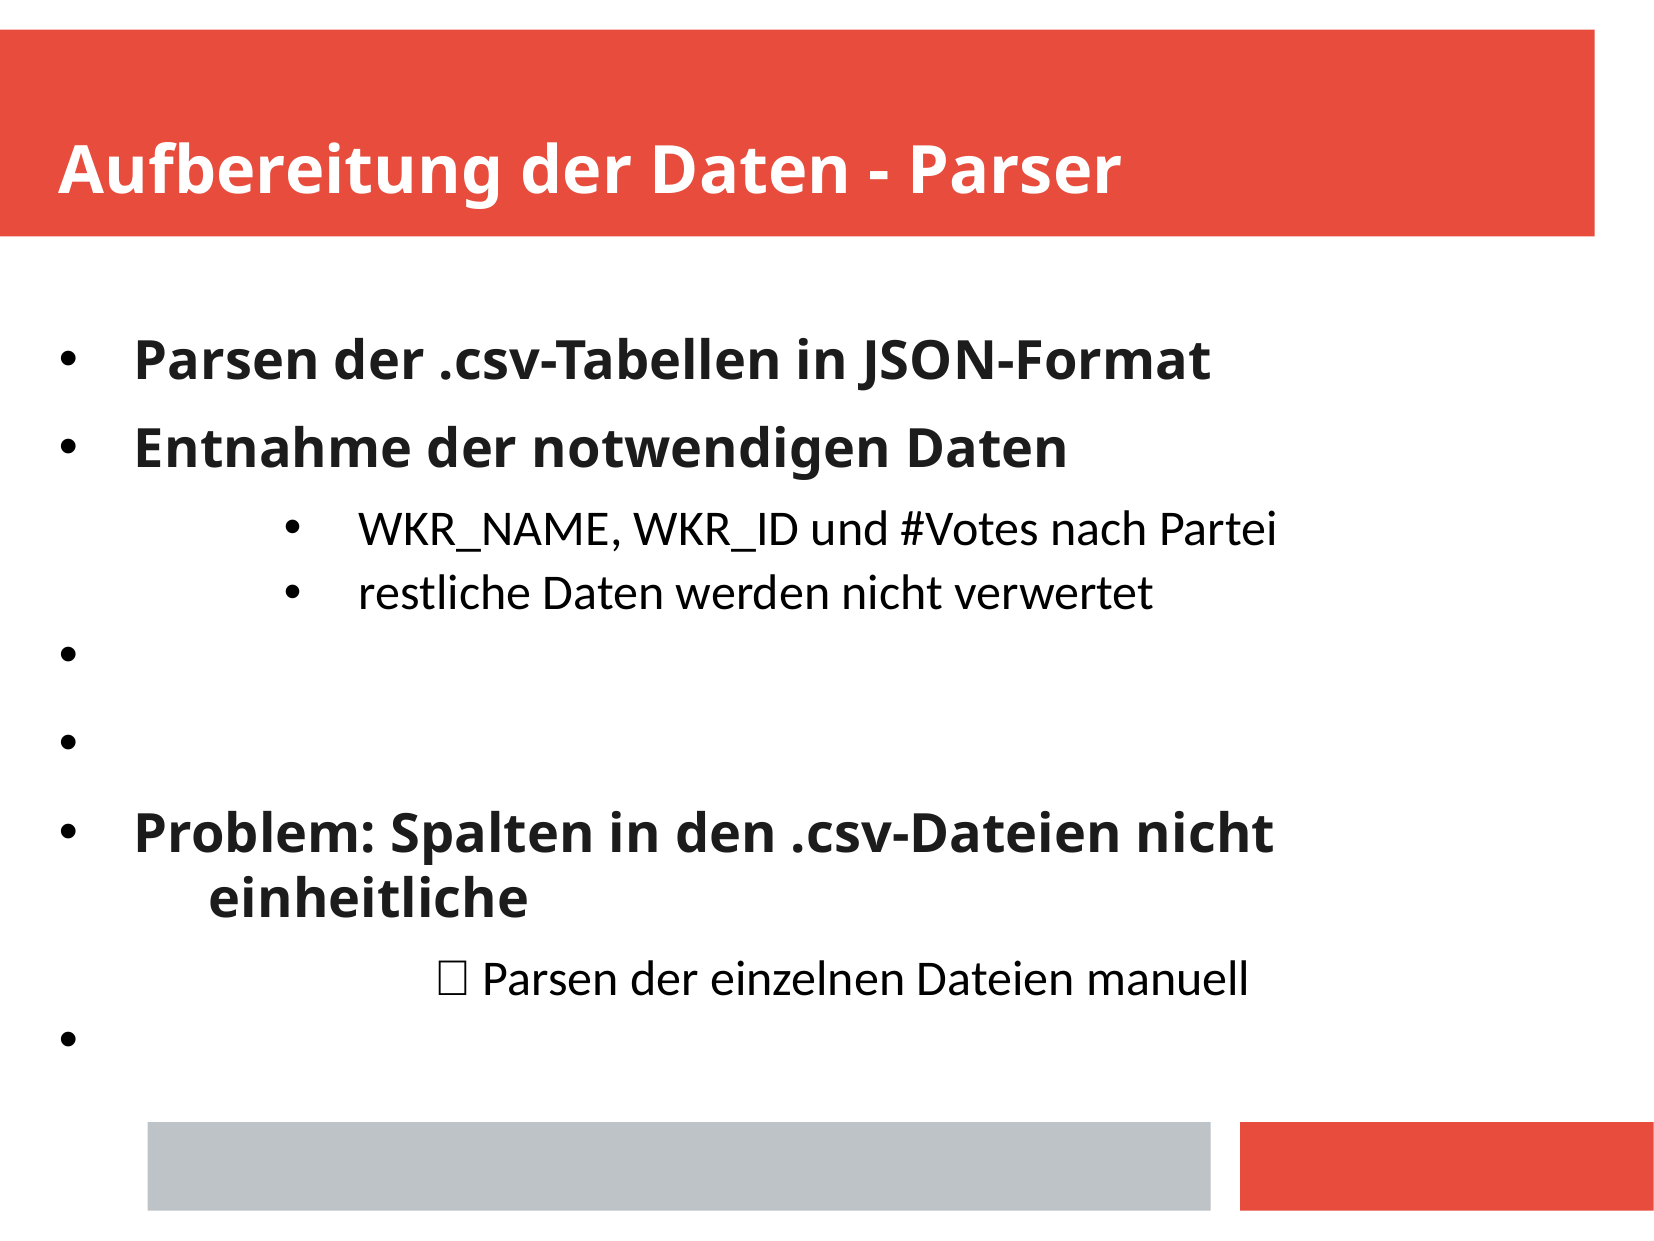

# Aufbereitung der Daten - Parser
Parsen der .csv-Tabellen in JSON-Format
Entnahme der notwendigen Daten
WKR_NAME, WKR_ID und #Votes nach Partei
restliche Daten werden nicht verwertet
Problem: Spalten in den .csv-Dateien nicht einheitliche
		 Parsen der einzelnen Dateien manuell